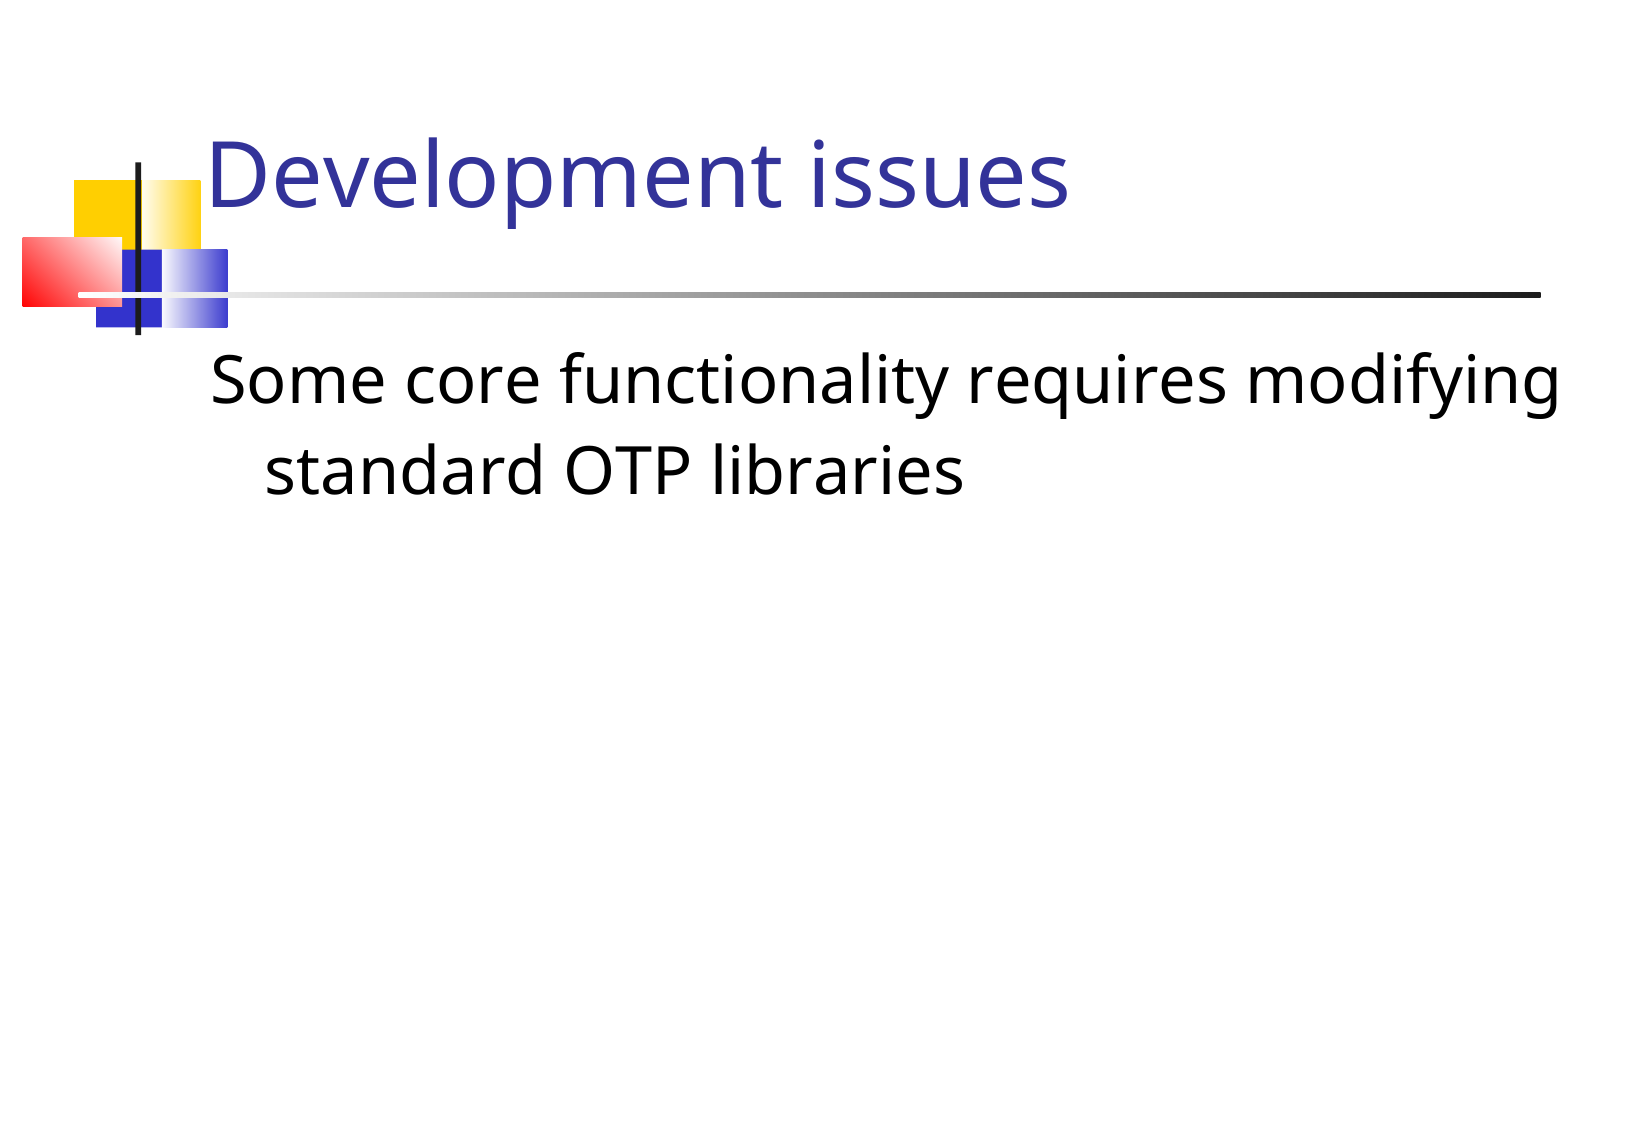

# Development issues
Some core functionality requires modifying standard OTP libraries